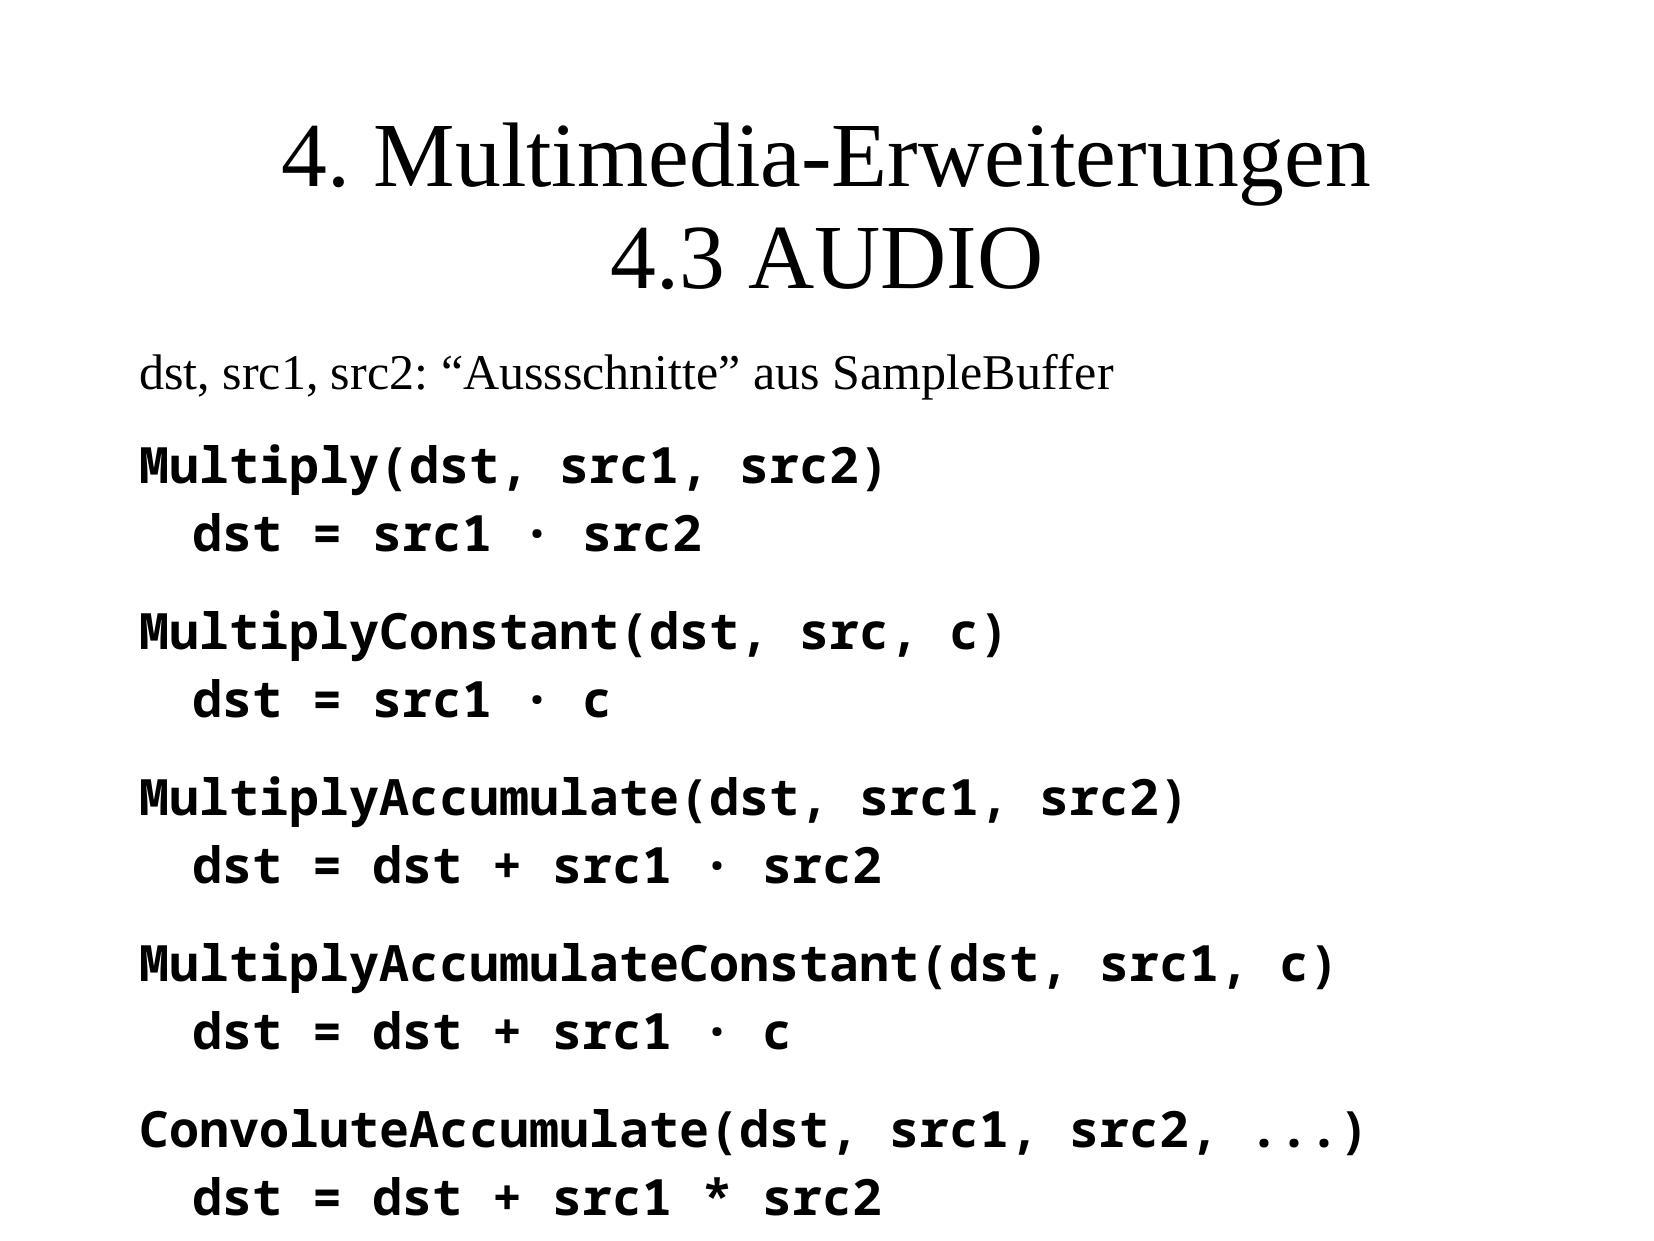

# 4. Multimedia-Erweiterungen 4.3 AUDIO
dst, src1, src2: “Aussschnitte” aus SampleBuffer
Multiply(dst, src1, src2)
dst = src1 ∙ src2
MultiplyConstant(dst, src, c)
dst = src1 ∙ c
MultiplyAccumulate(dst, src1, src2)
dst = dst + src1 ∙ src2
MultiplyAccumulateConstant(dst, src1, c)
dst = dst + src1 ∙ c
ConvoluteAccumulate(dst, src1, src2, ...)
dst = dst + src1 * src2